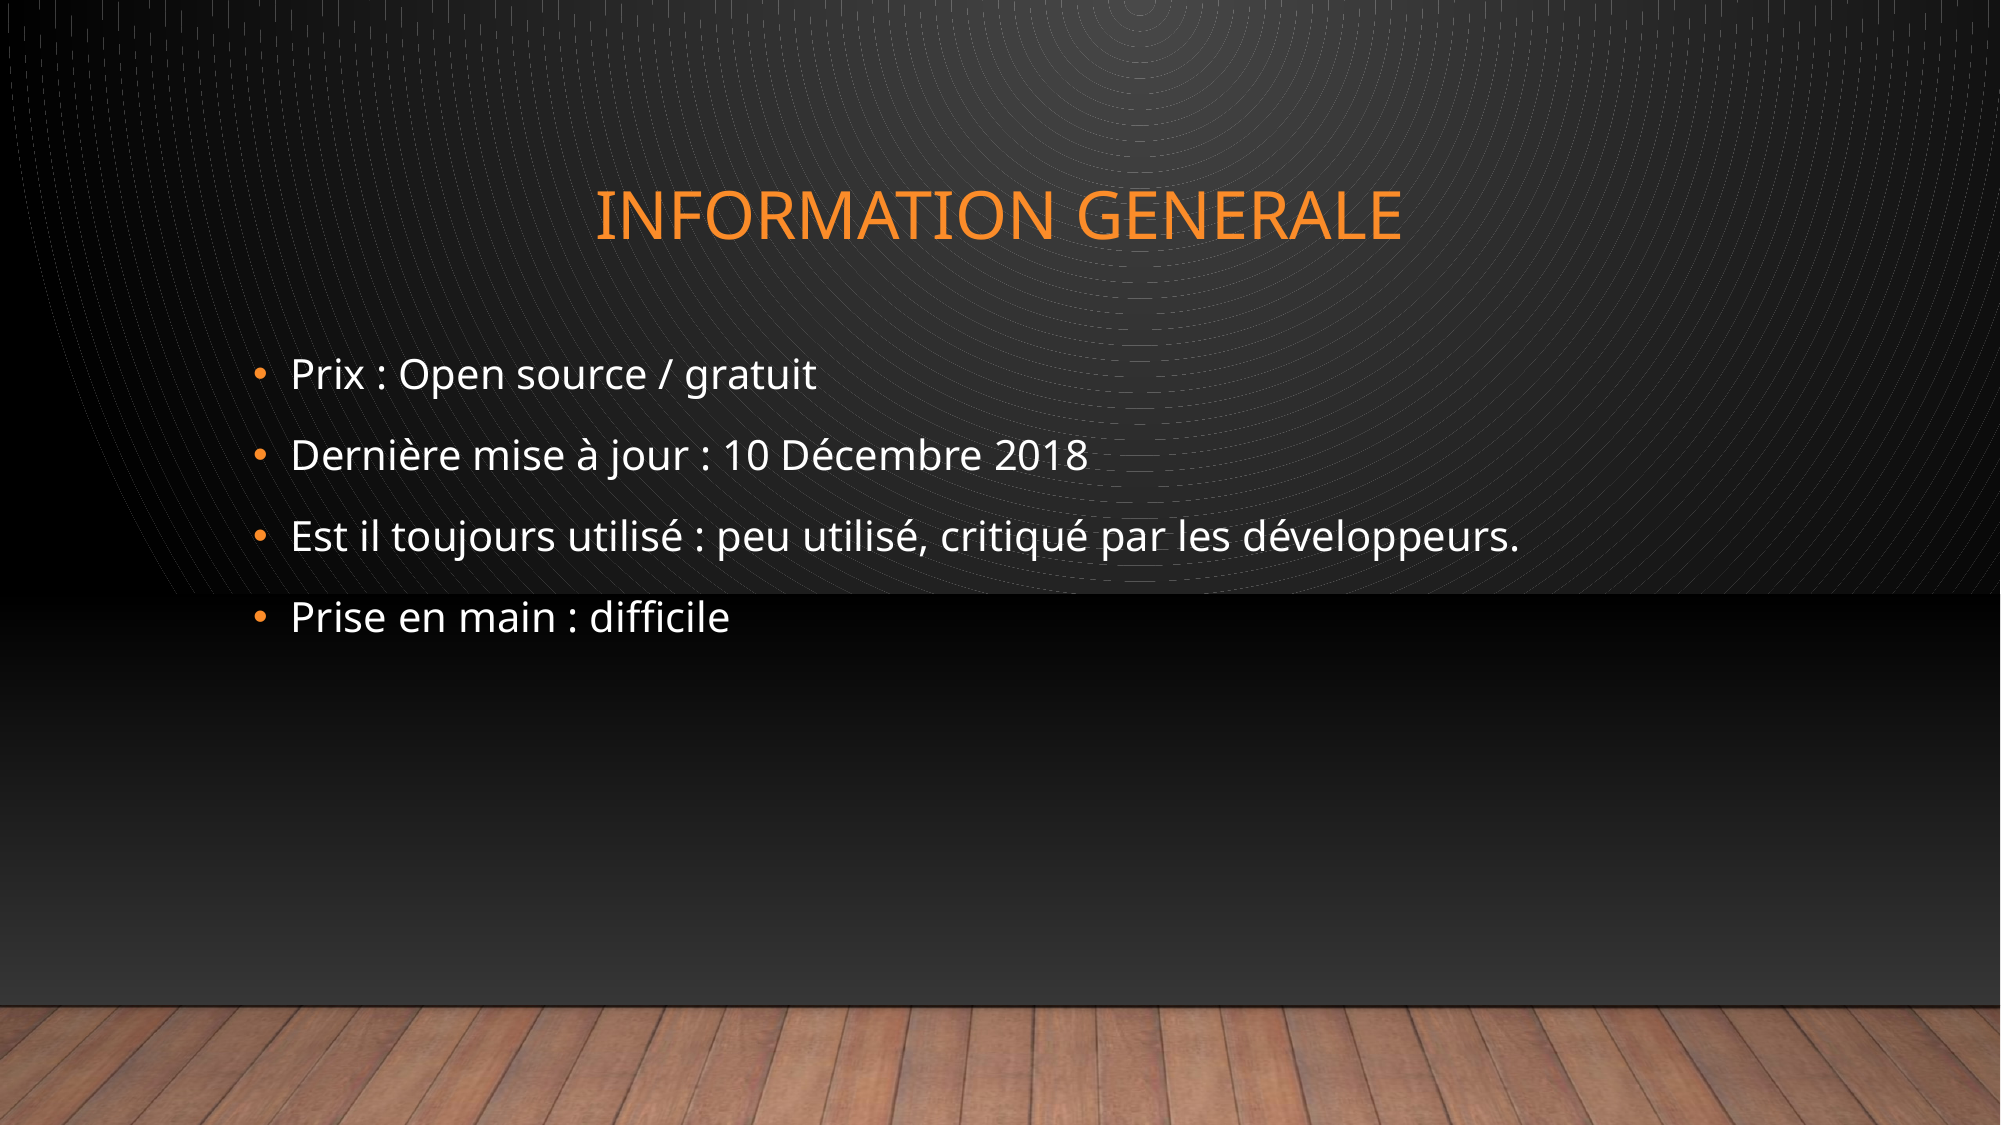

# Information generale
Prix : Open source / gratuit
Dernière mise à jour : 10 Décembre 2018
Est il toujours utilisé : peu utilisé, critiqué par les développeurs.
Prise en main : difficile